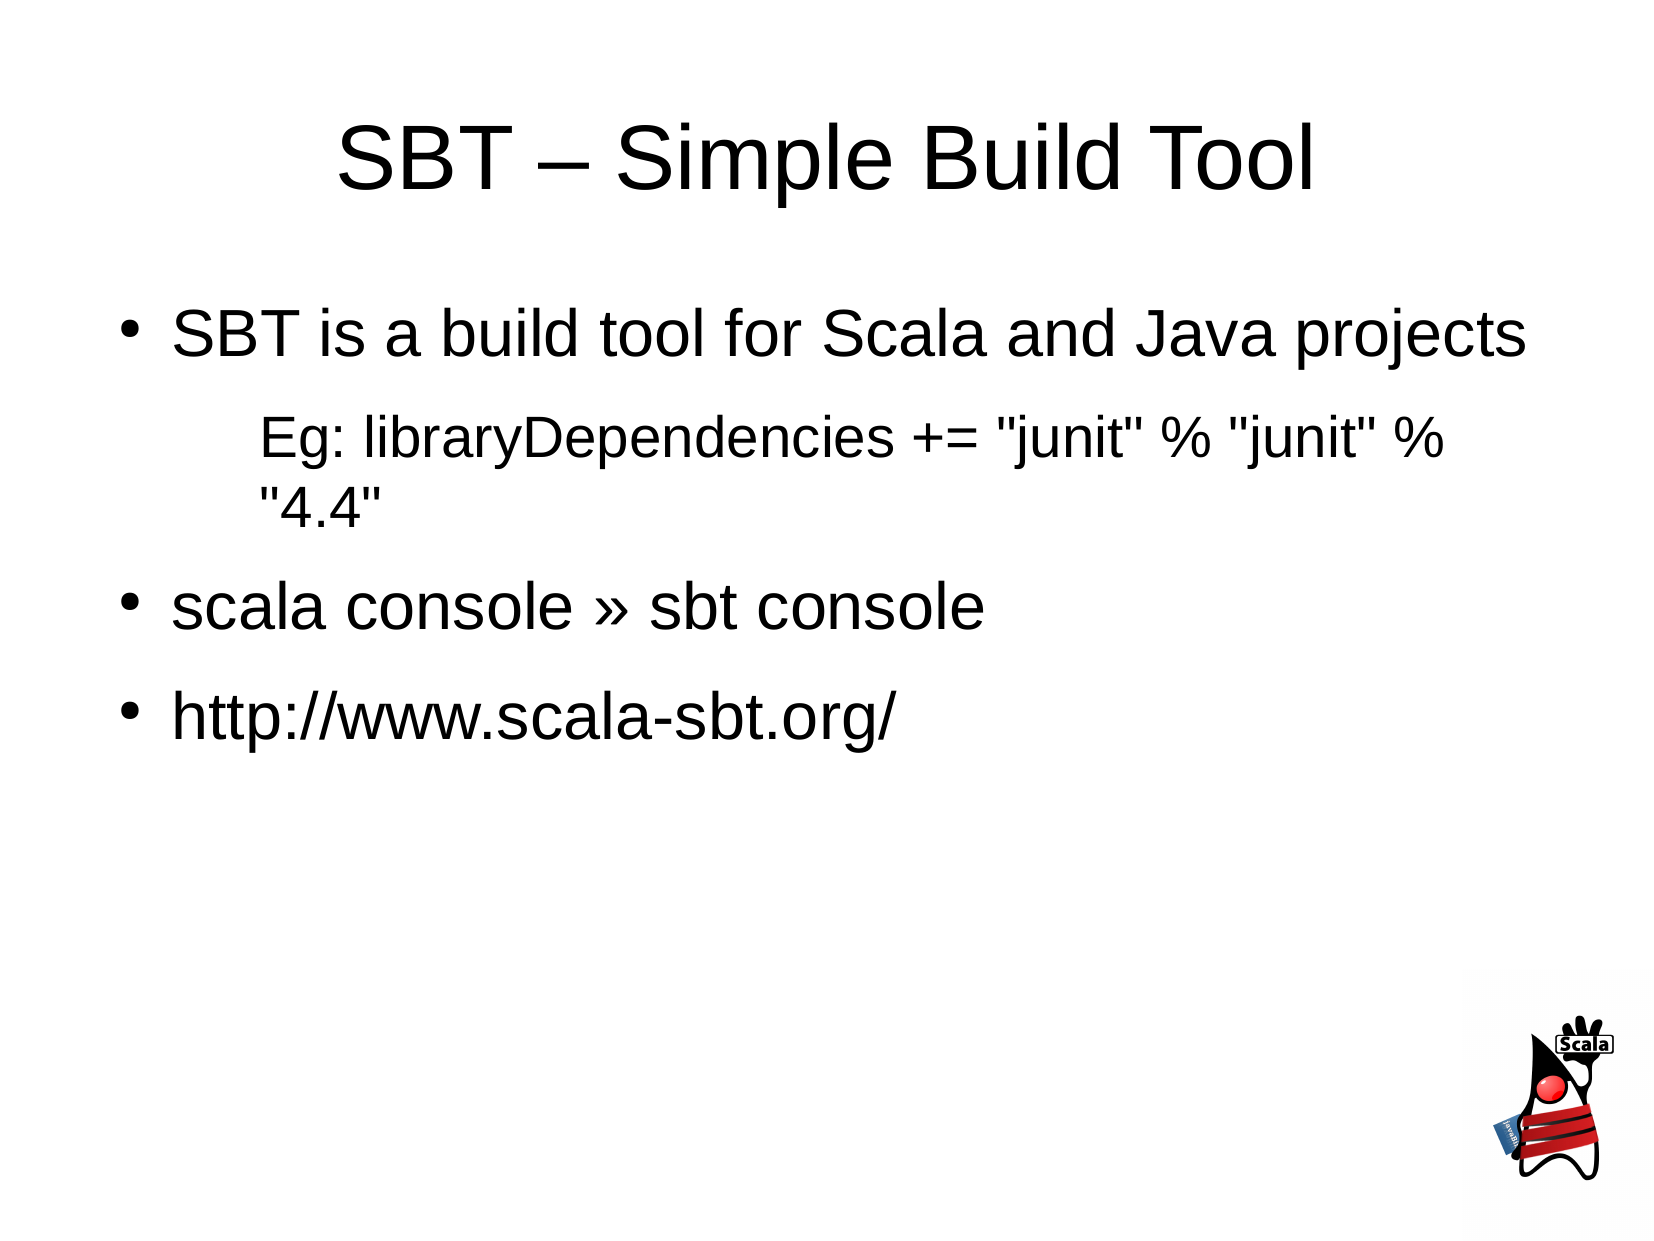

SBT – Simple Build Tool
SBT is a build tool for Scala and Java projects
Eg: libraryDependencies += "junit" % "junit" % "4.4"
scala console » sbt console
http://www.scala-sbt.org/